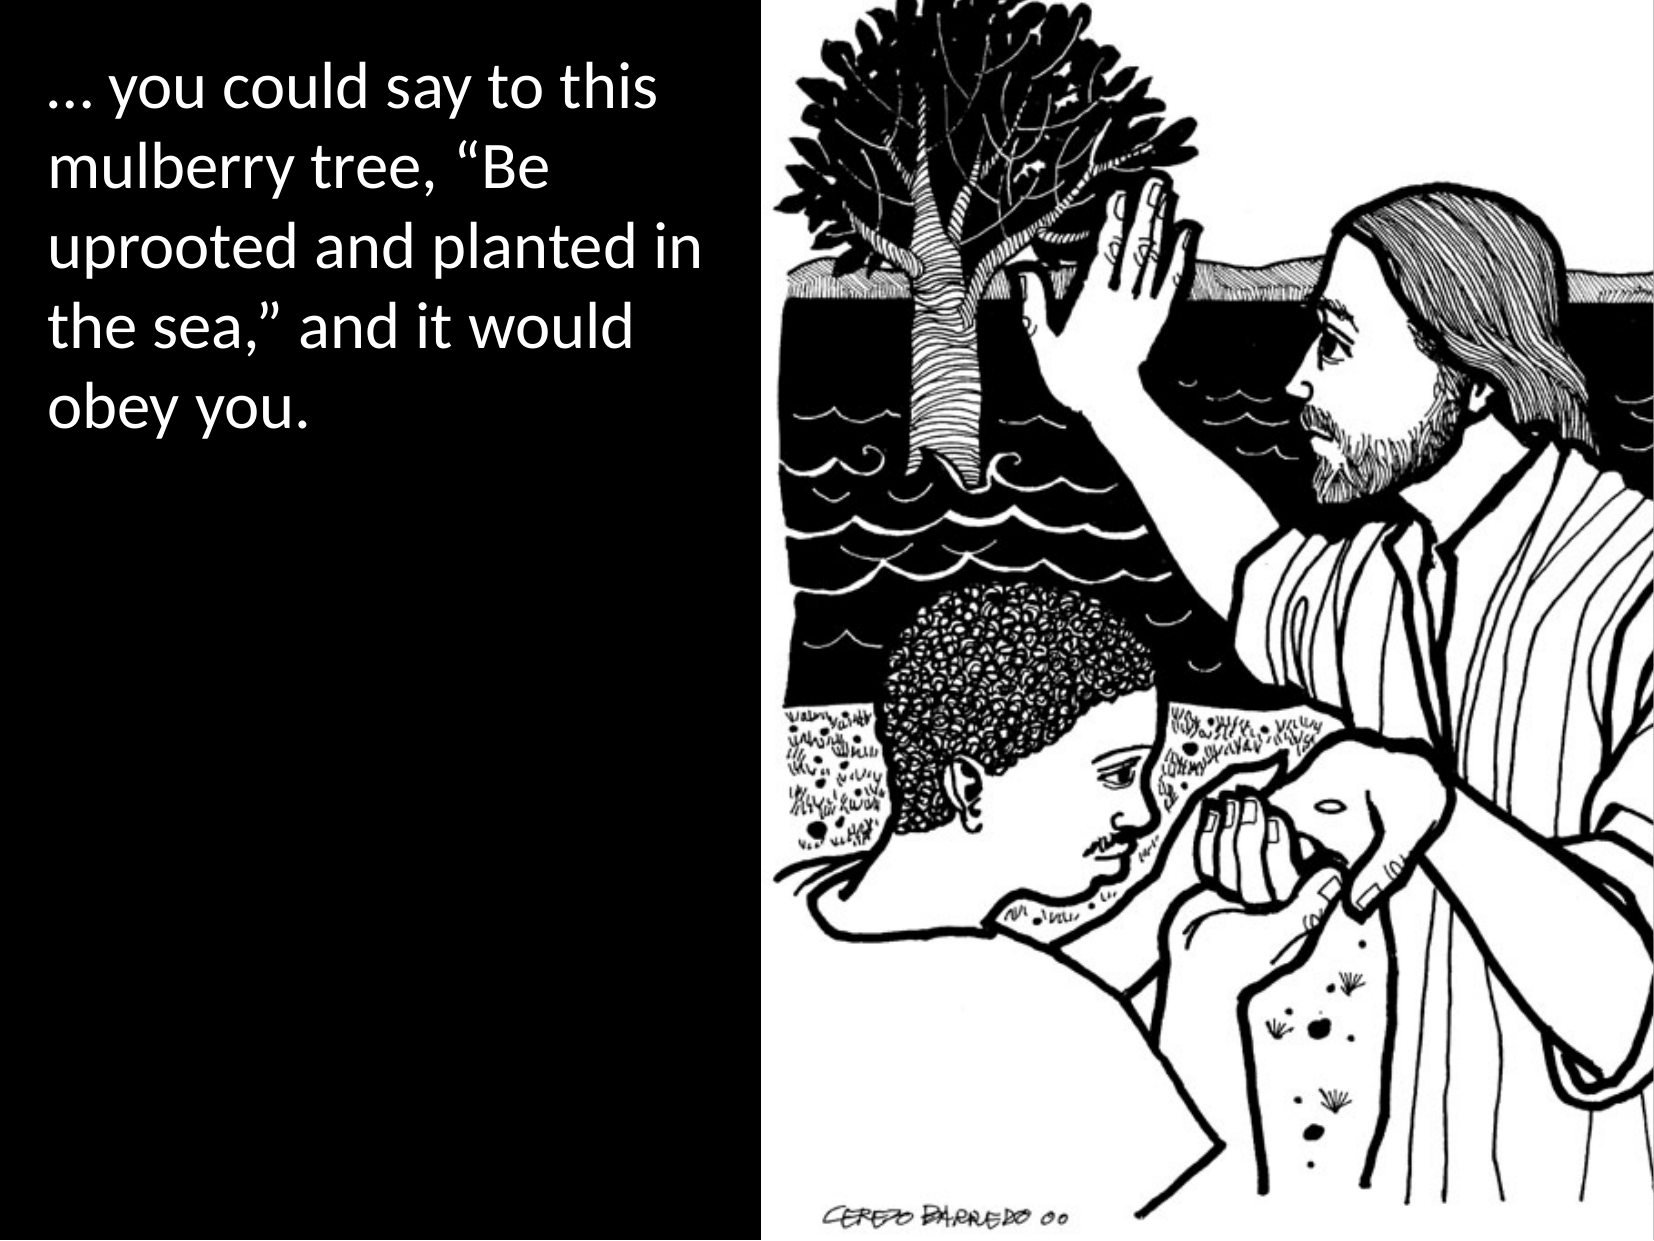

… you could say to this mulberry tree, “Be uprooted and planted in the sea,” and it would obey you.